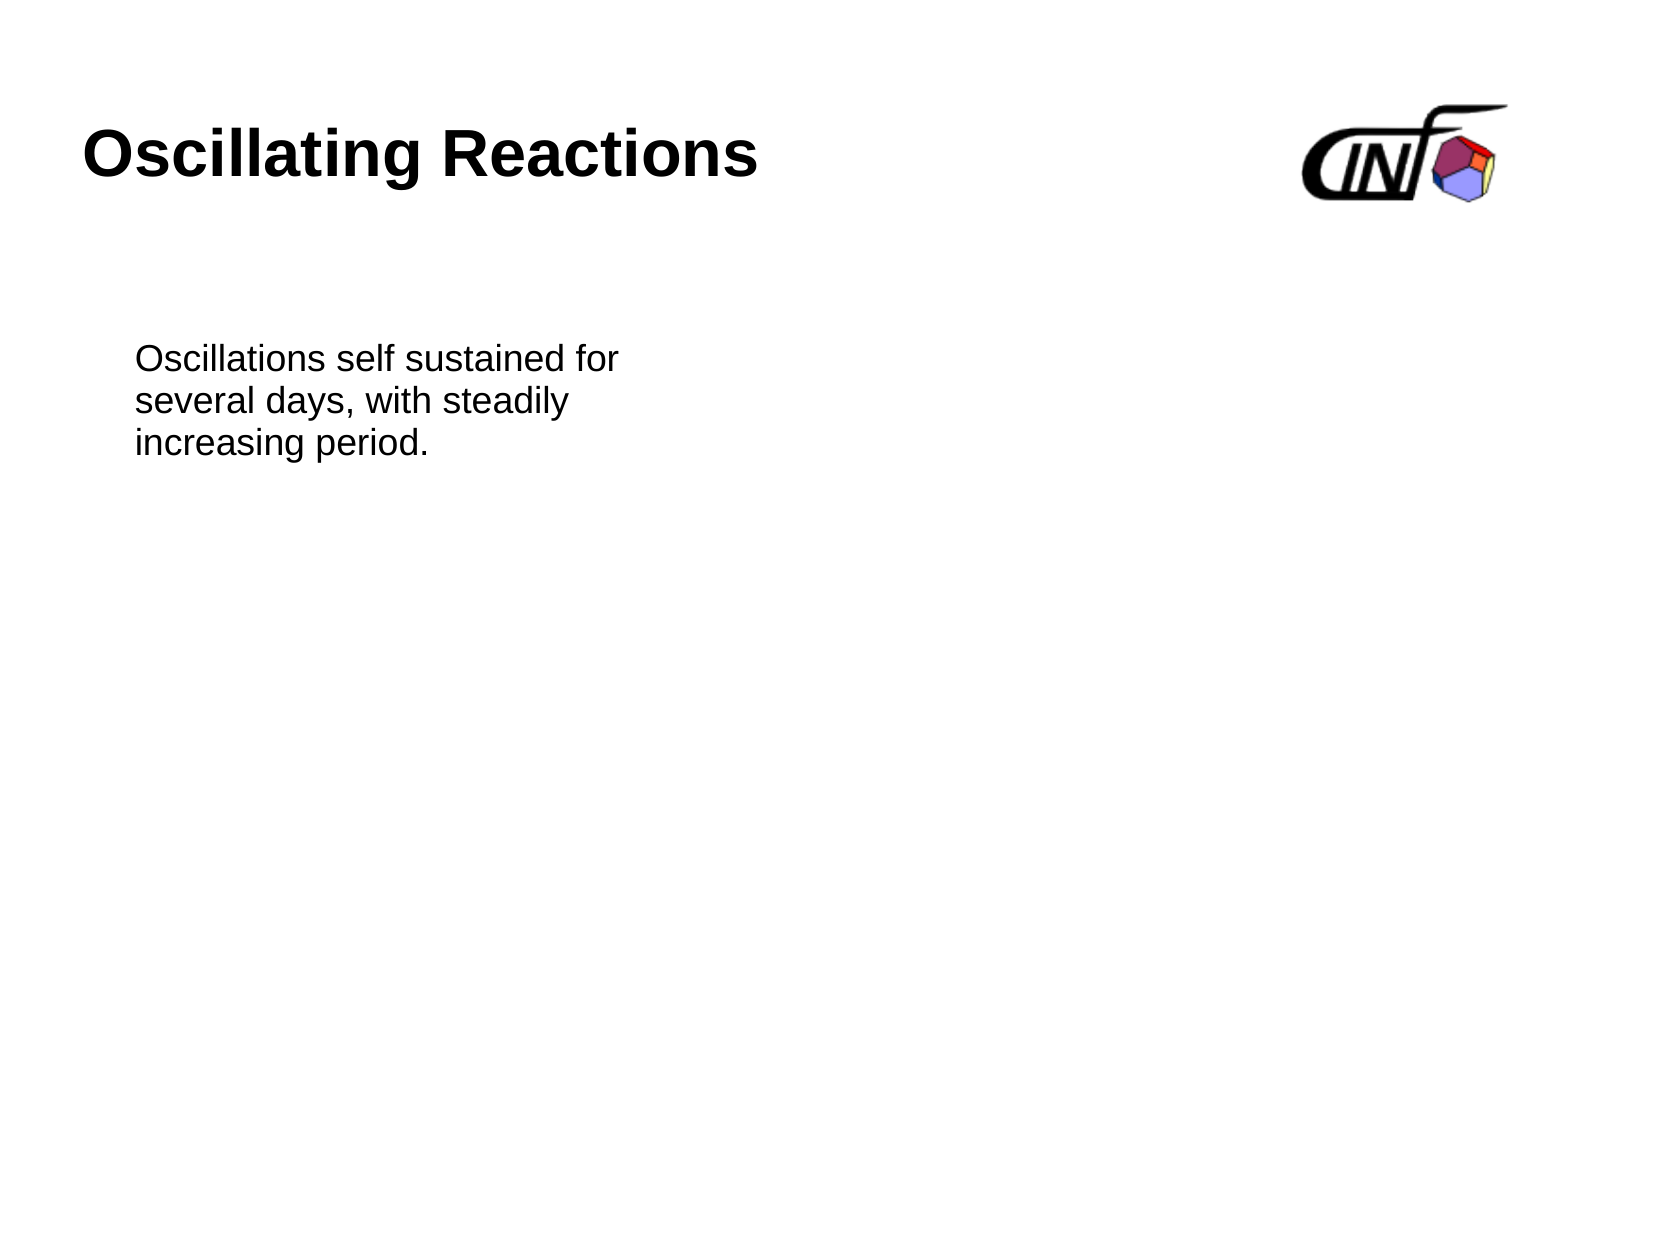

# Oscillating Reactions
Oscillations self sustained for several days, with steadily increasing period.